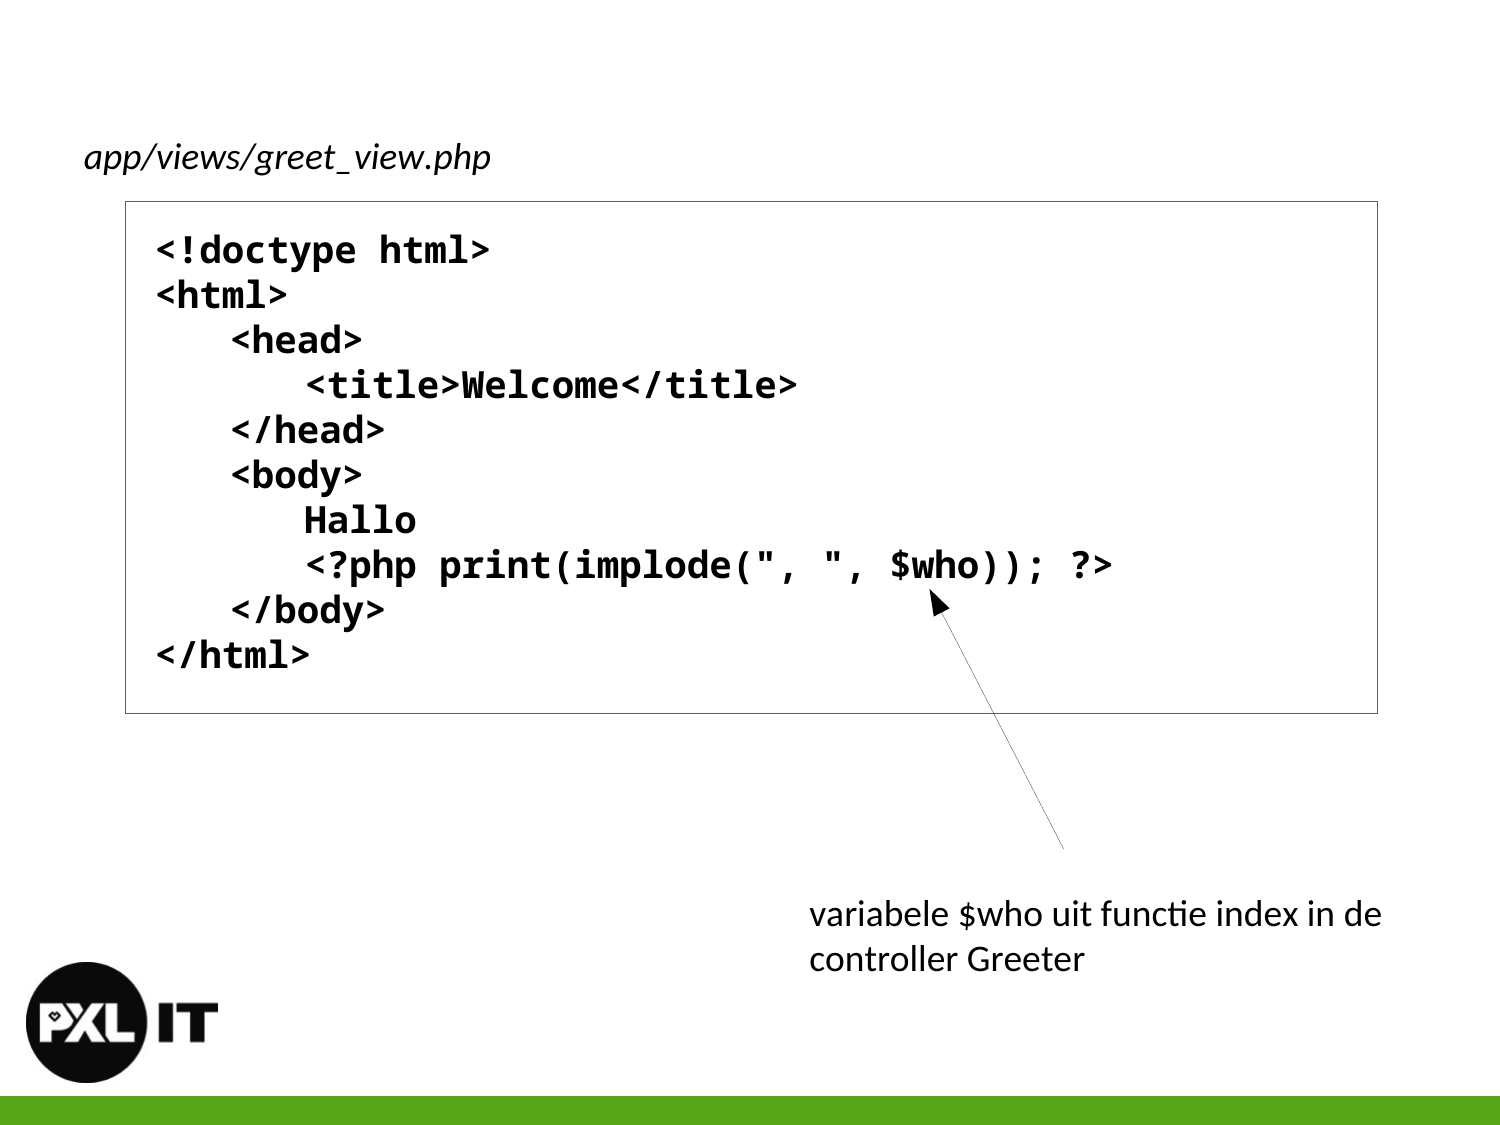

app/views/greet_view.php
<!doctype html>
<html>
	<head>
		<title>Welcome</title>
	</head>
	<body>
		Hallo
		<?php print(implode(", ", $who)); ?>
	</body>
</html>
variabele $who uit functie index in de controller Greeter